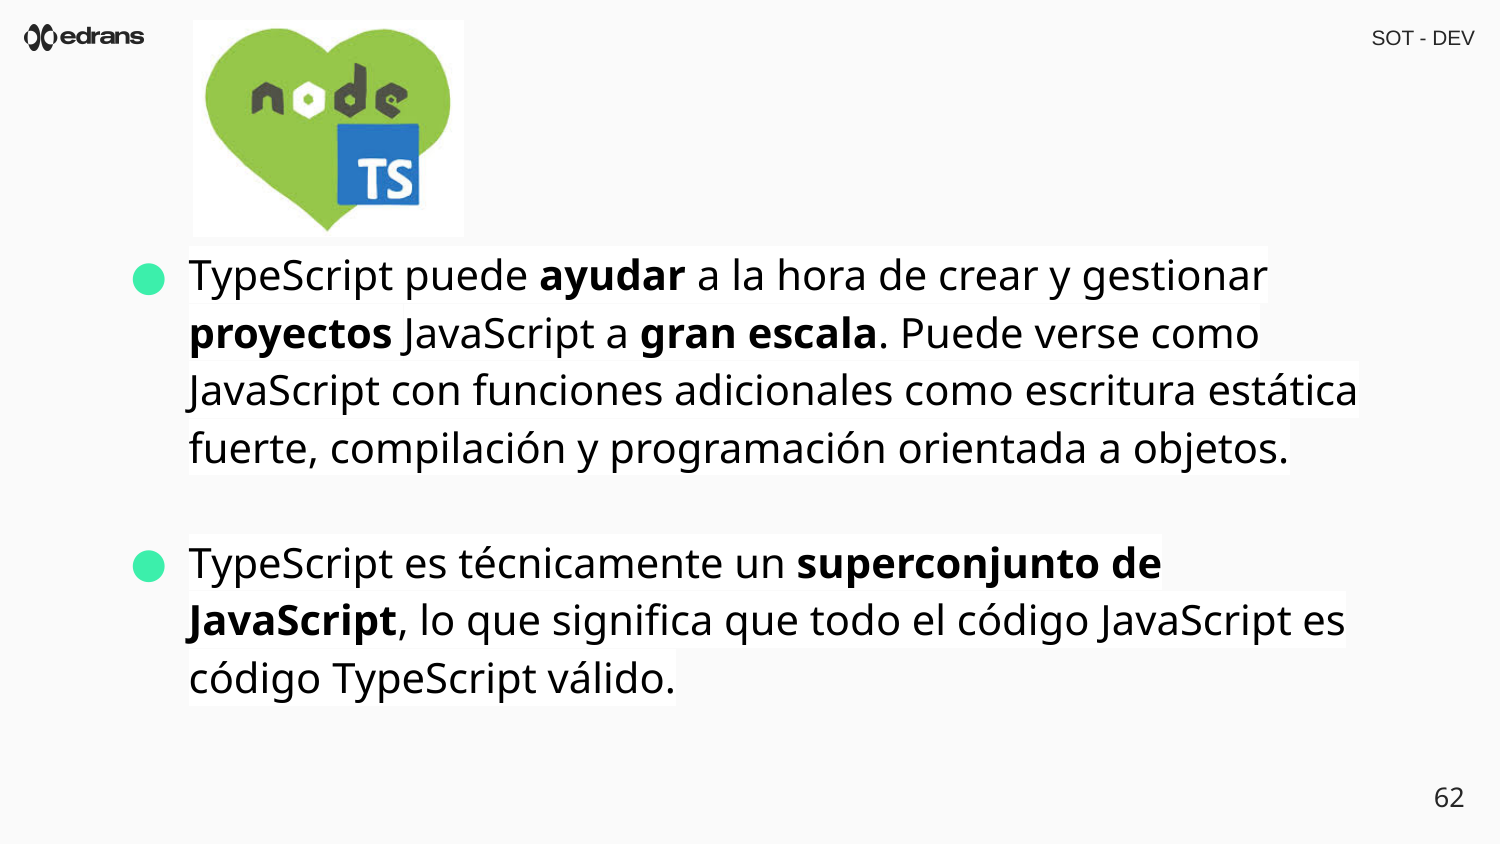

SOT - DEV
TypeScript puede ayudar a la hora de crear y gestionar proyectos JavaScript a gran escala. Puede verse como JavaScript con funciones adicionales como escritura estática fuerte, compilación y programación orientada a objetos.
TypeScript es técnicamente un superconjunto de JavaScript, lo que significa que todo el código JavaScript es código TypeScript válido.